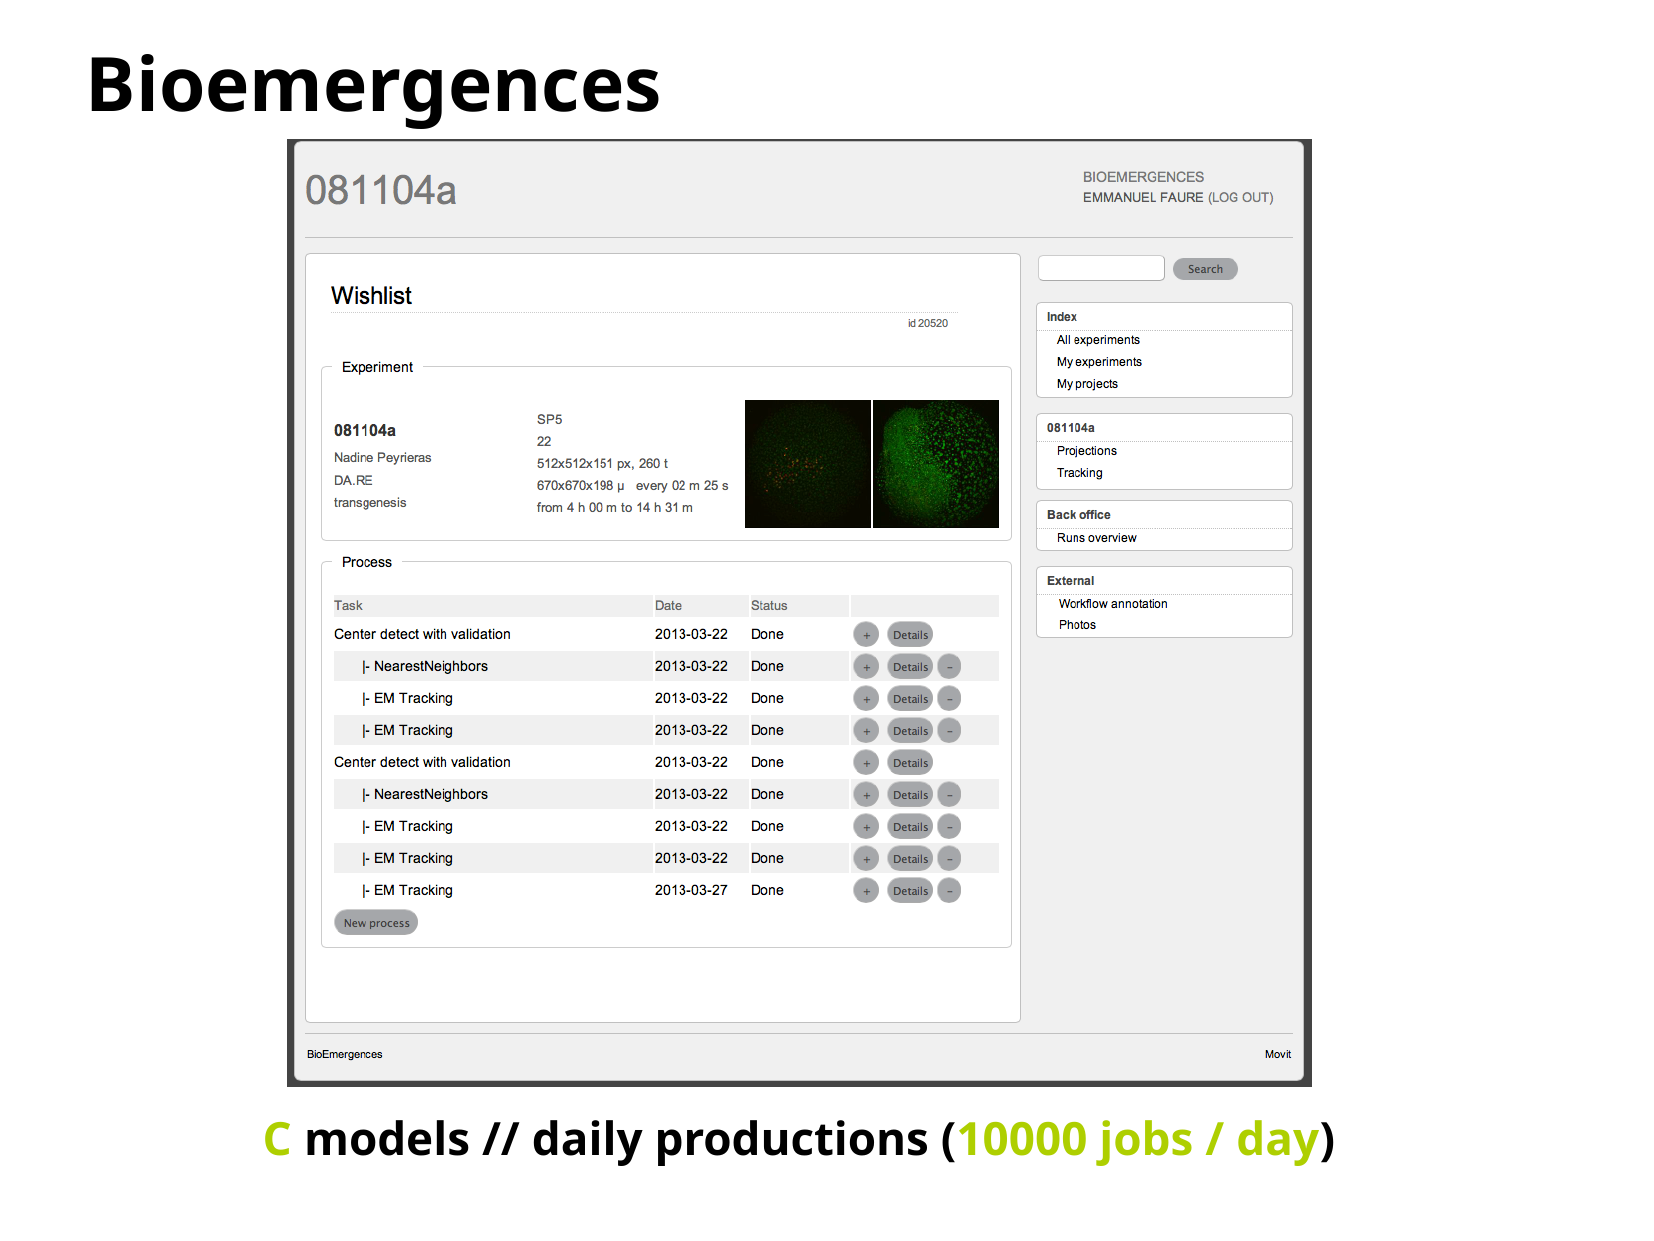

Bioemergences
#
C models // daily productions (10000 jobs / day)